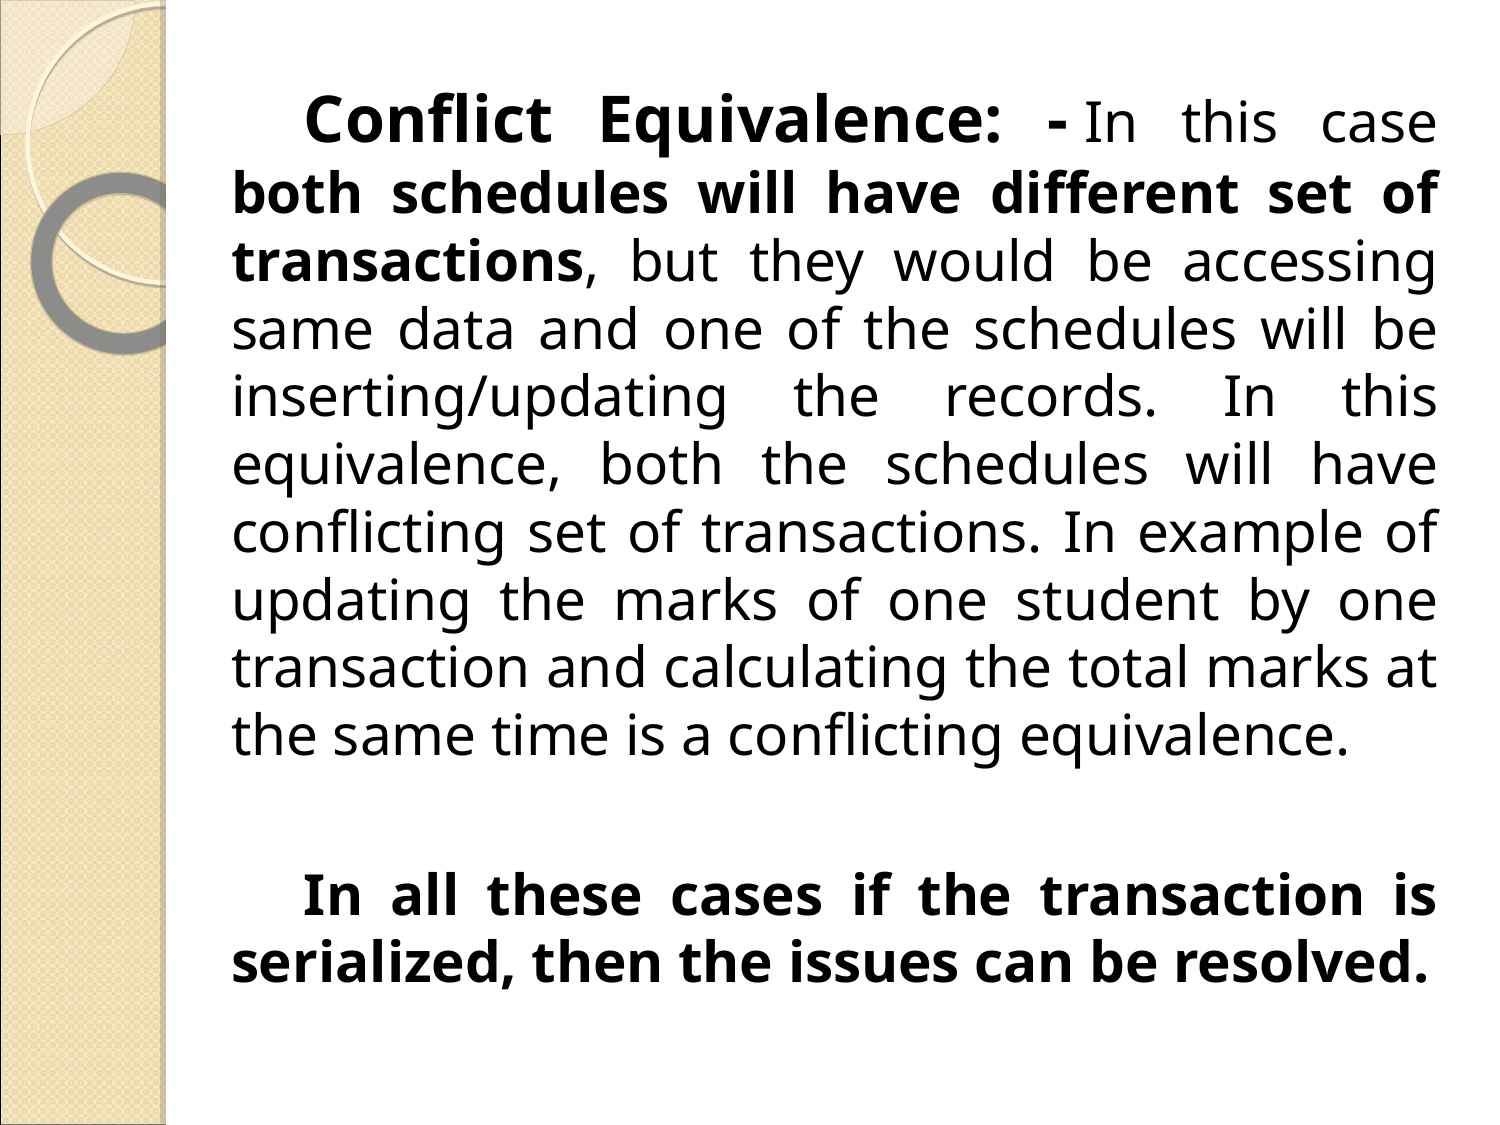

# Conflict Equivalence: - In this case both schedules will have different set of transactions, but they would be accessing same data and one of the schedules will be inserting/updating the records. In this equivalence, both the schedules will have conflicting set of transactions. In example of updating the marks of one student by one transaction and calculating the total marks at the same time is a conflicting equivalence.
	In all these cases if the transaction is serialized, then the issues can be resolved.